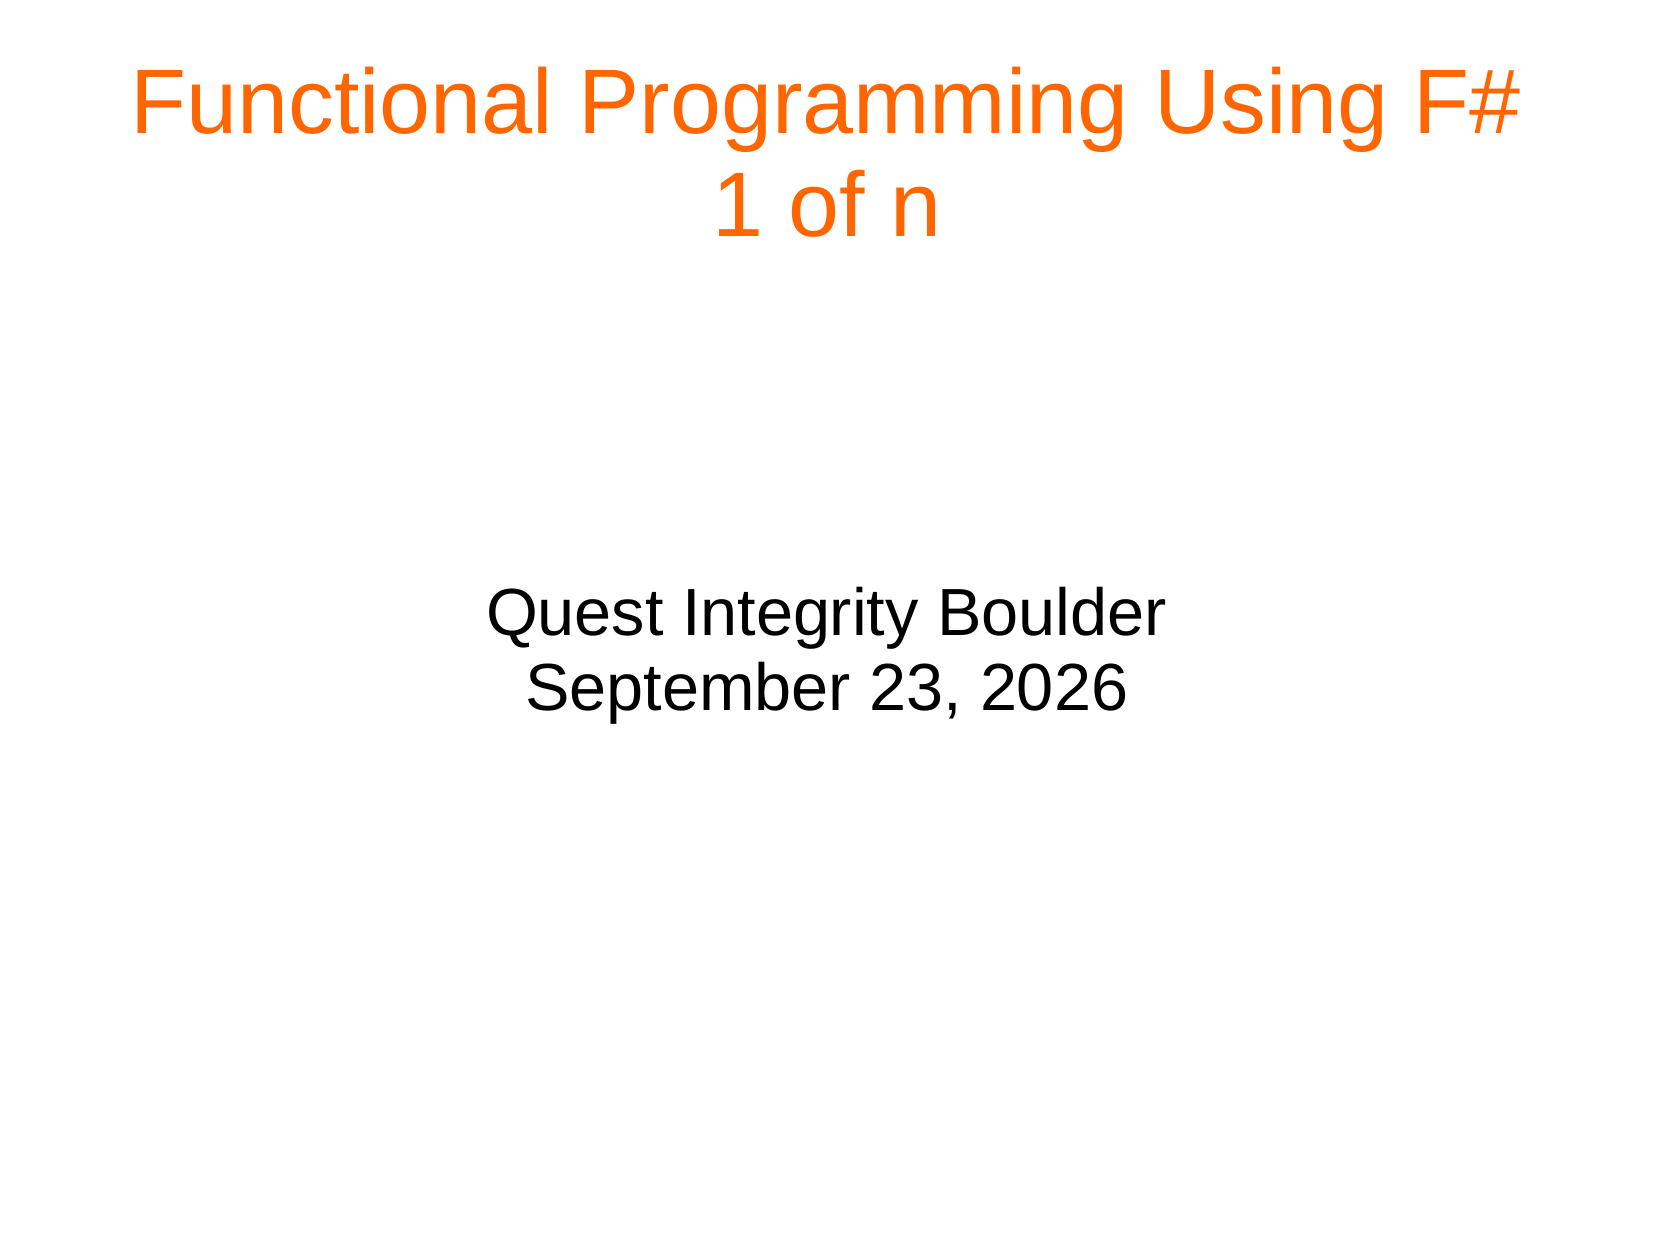

# Functional Programming Using F# 1 of n
Quest Integrity Boulder